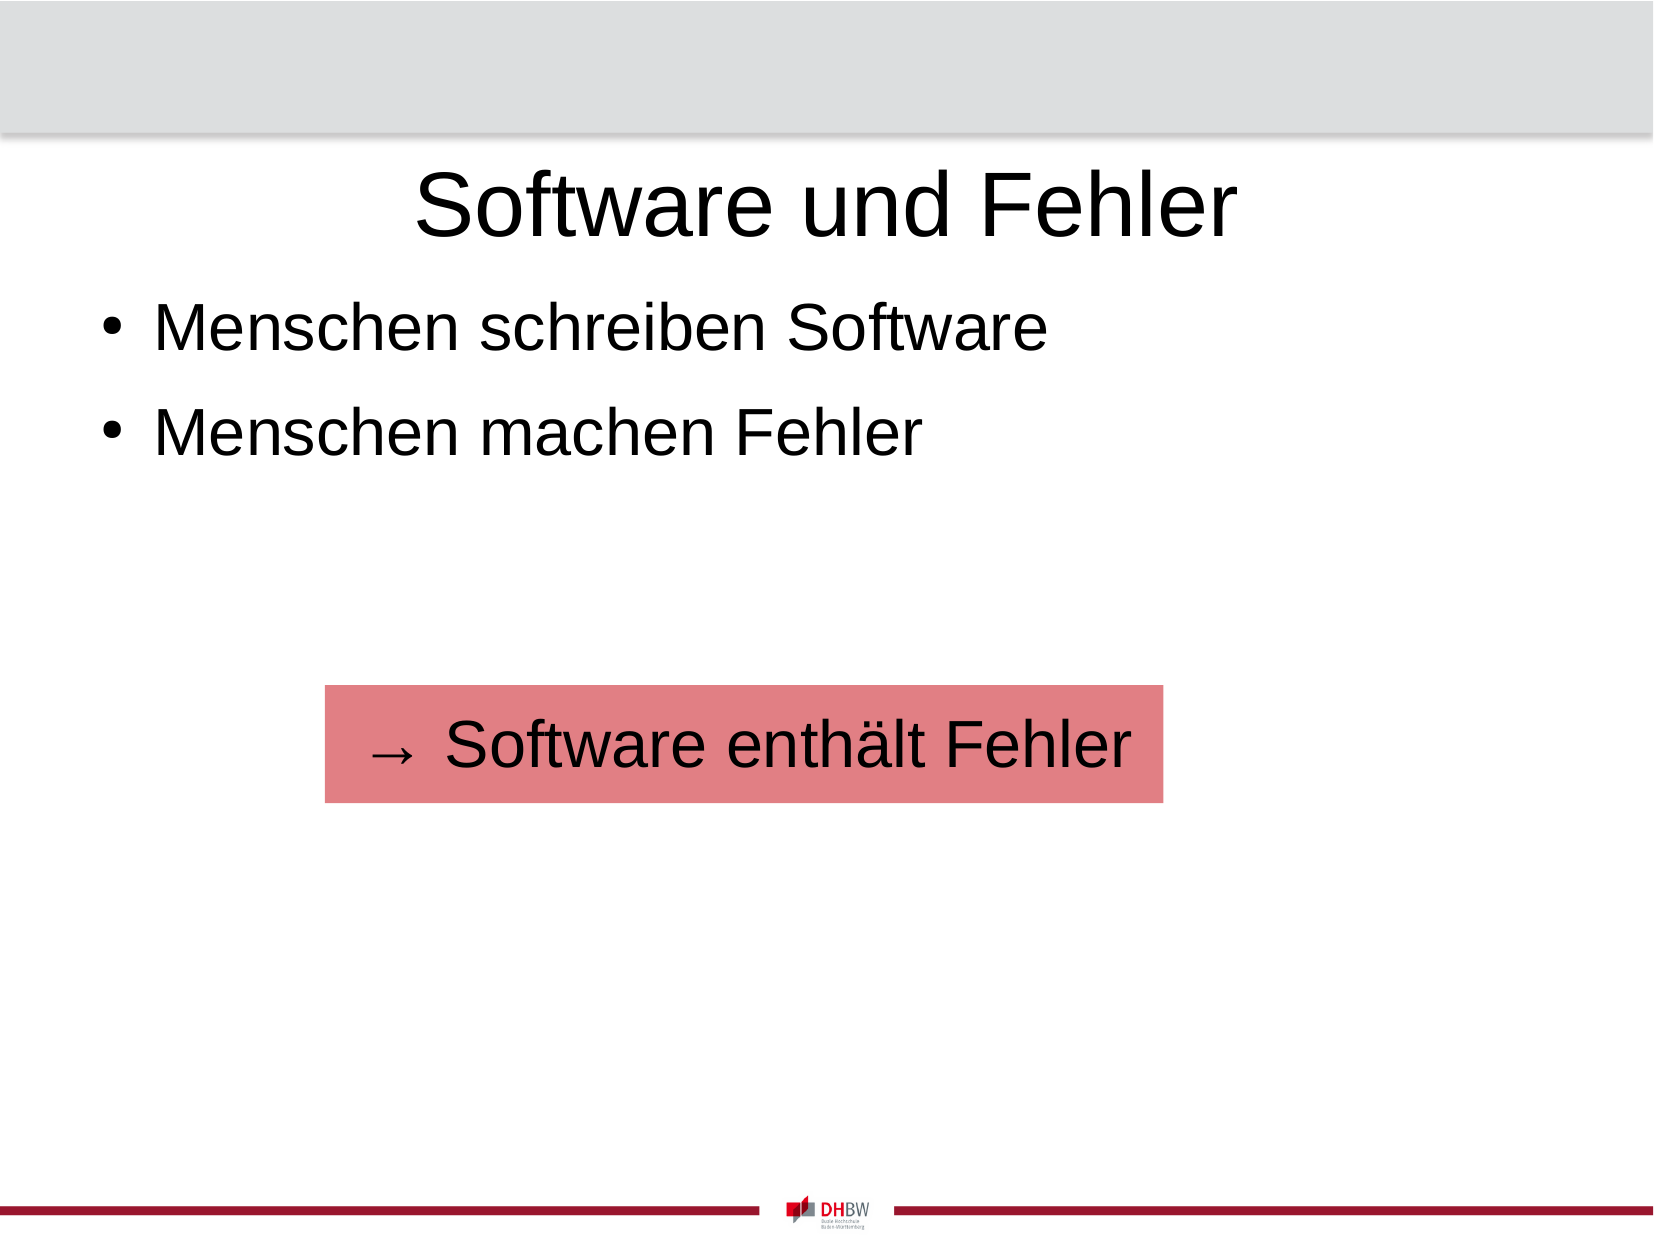

# Software und Fehler
Menschen schreiben Software
Menschen machen Fehler
 			 → Software enthält Fehler